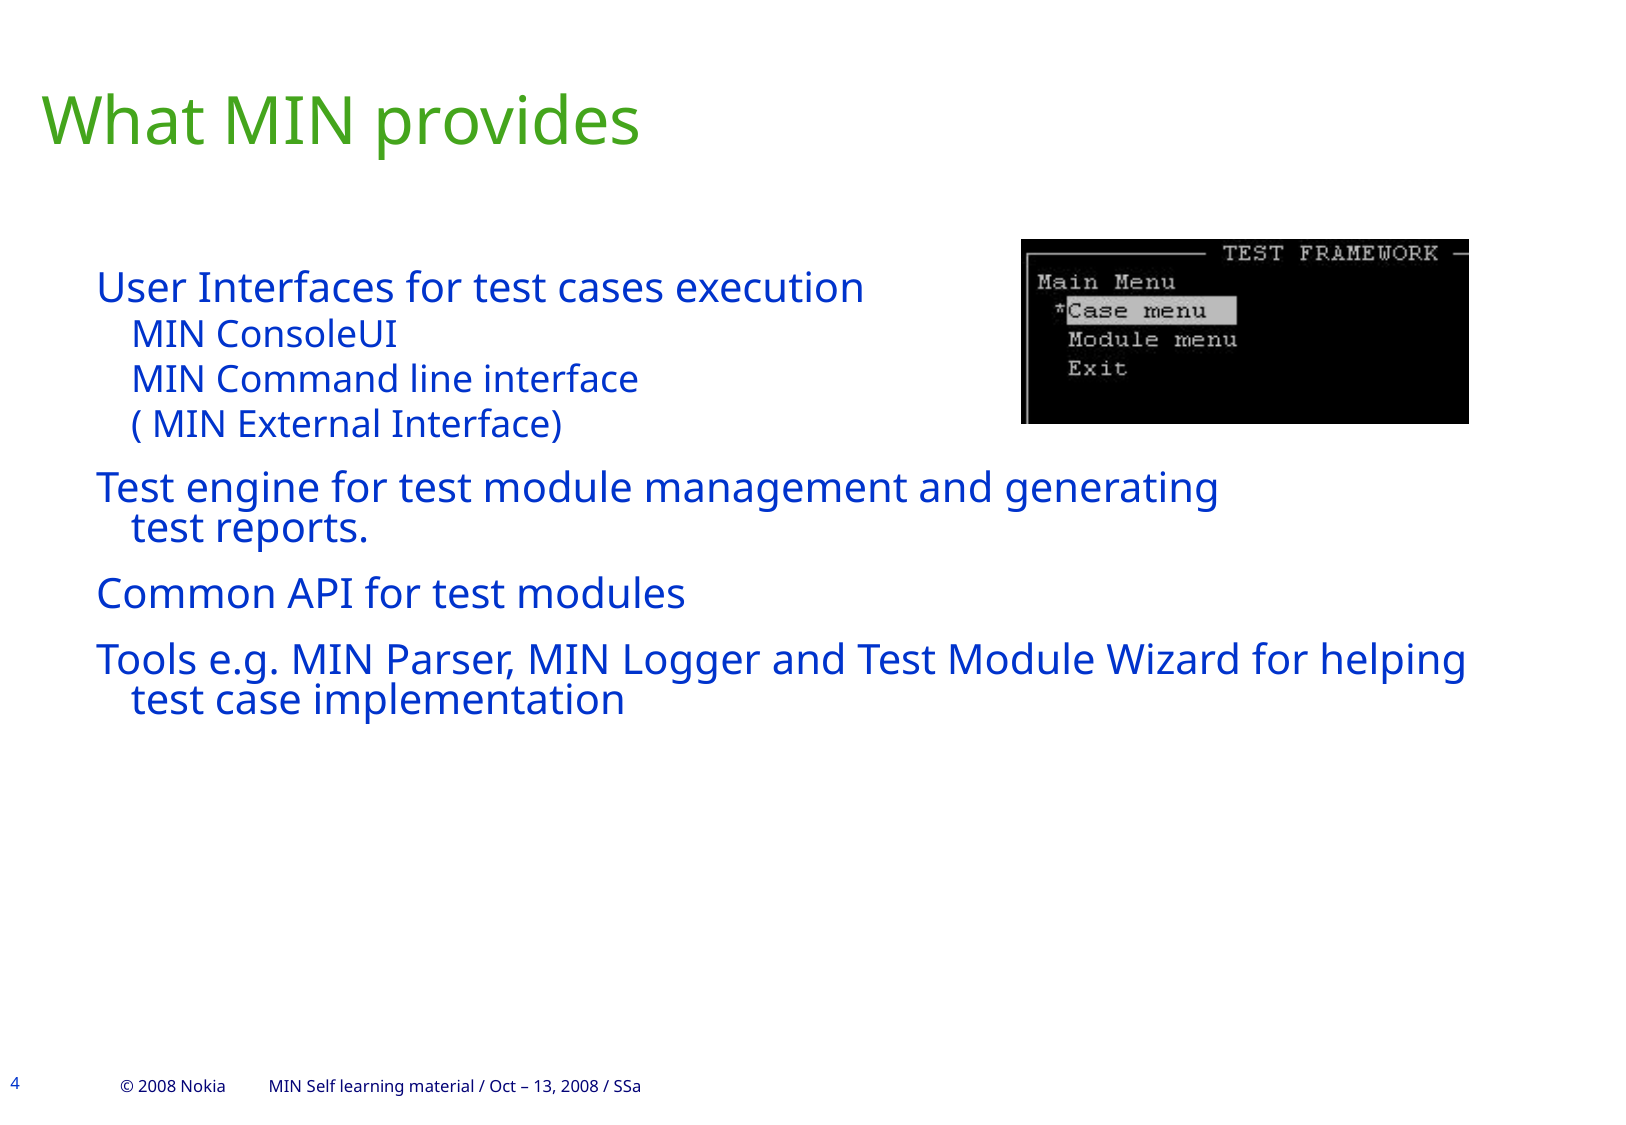

# What MIN provides
User Interfaces for test cases execution
MIN ConsoleUI
MIN Command line interface
( MIN External Interface)
Test engine for test module management and generating
test reports.
Common API for test modules
Tools e.g. MIN Parser, MIN Logger and Test Module Wizard for helping test case implementation